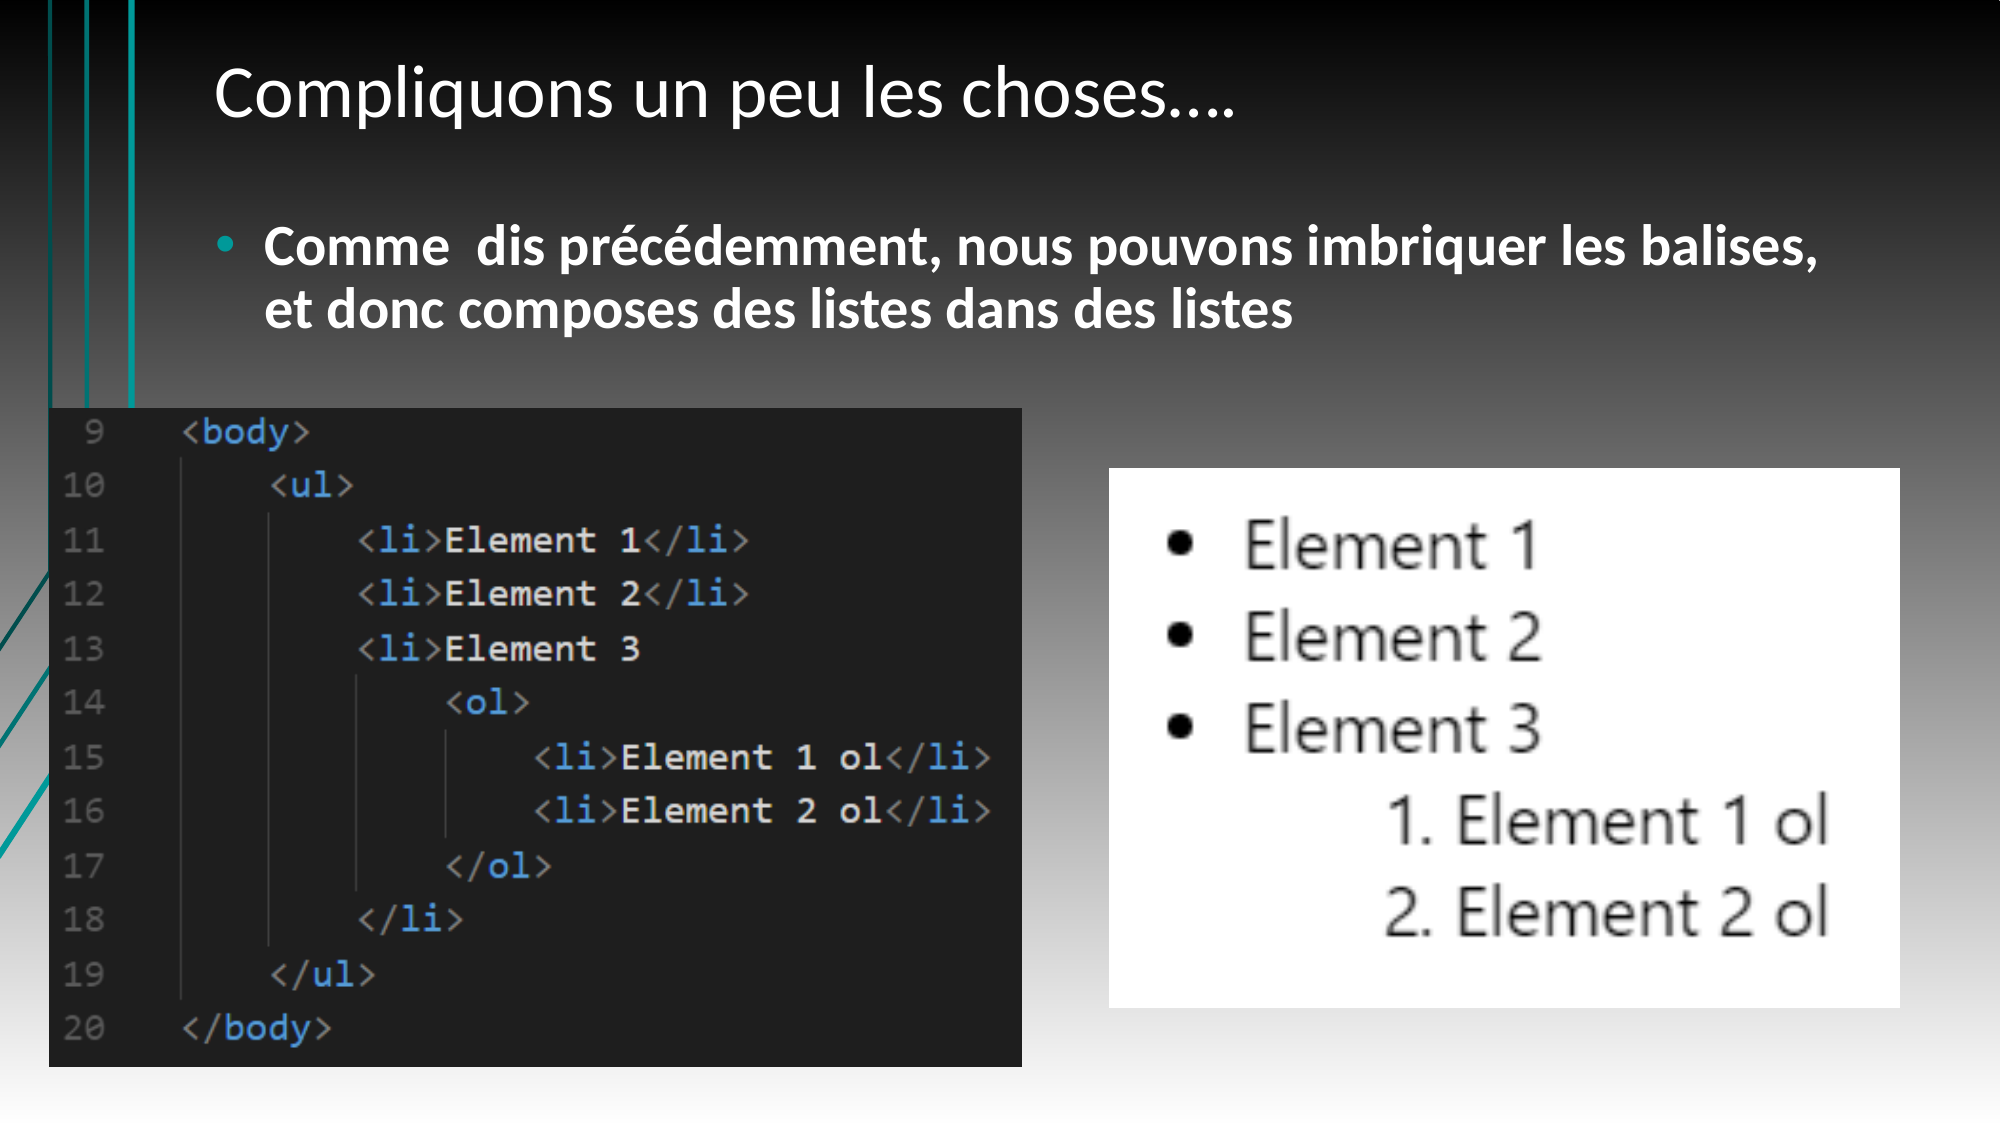

# Compliquons un peu les choses….
Comme dis précédemment, nous pouvons imbriquer les balises, et donc composes des listes dans des listes